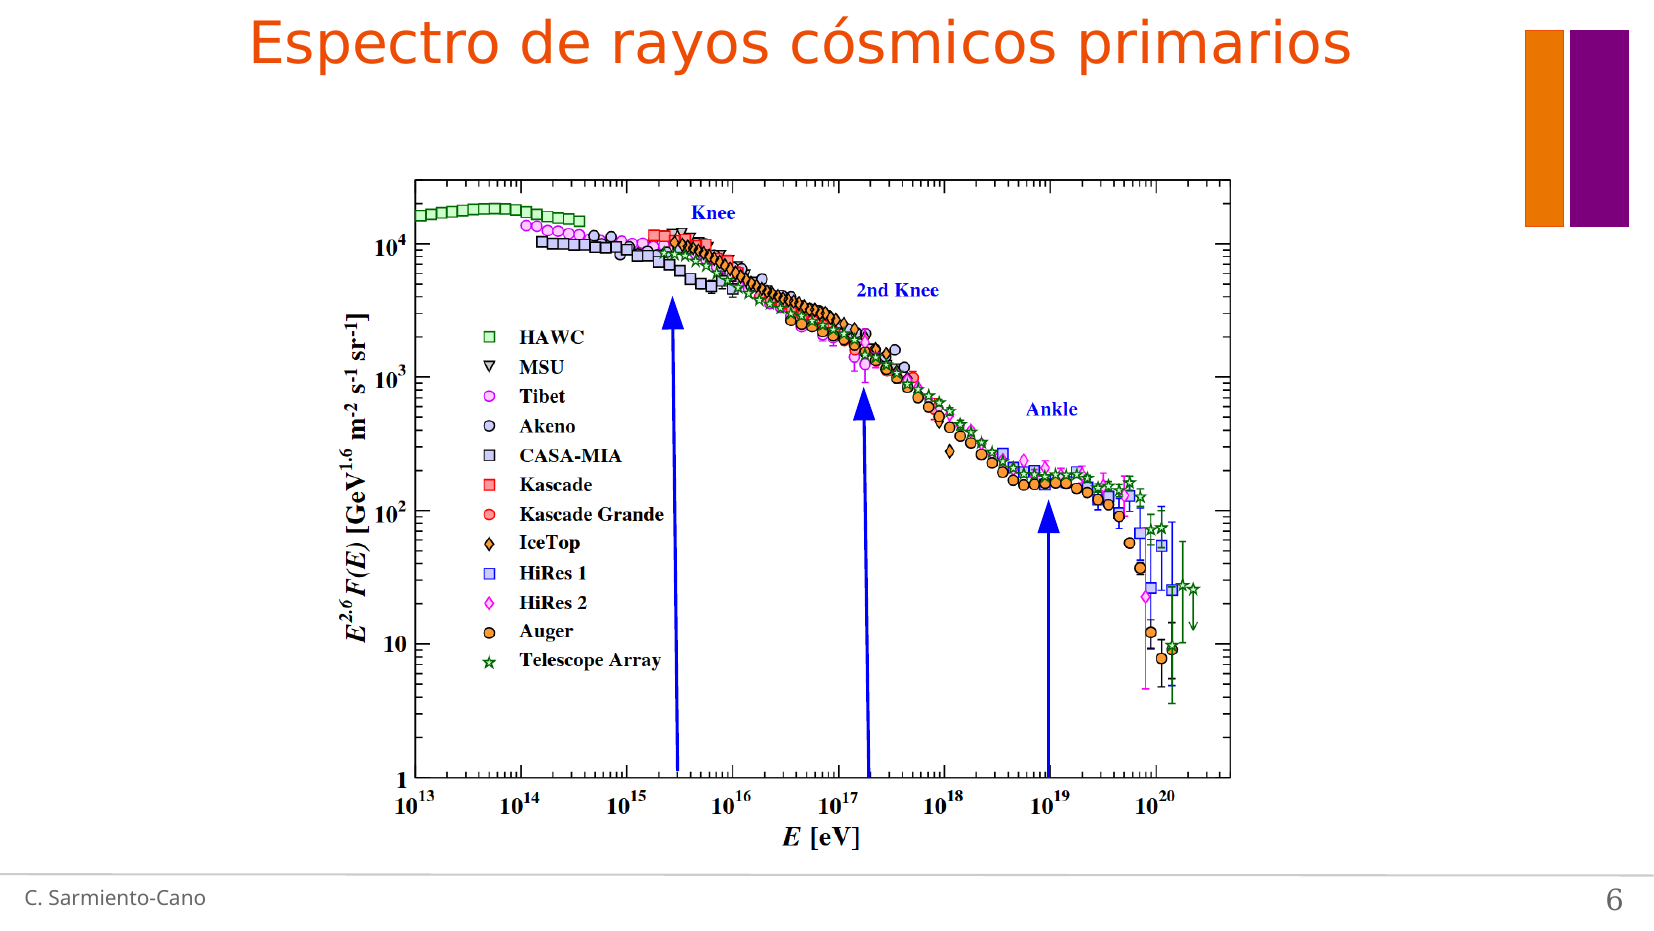

# Espectro de rayos cósmicos primarios
6